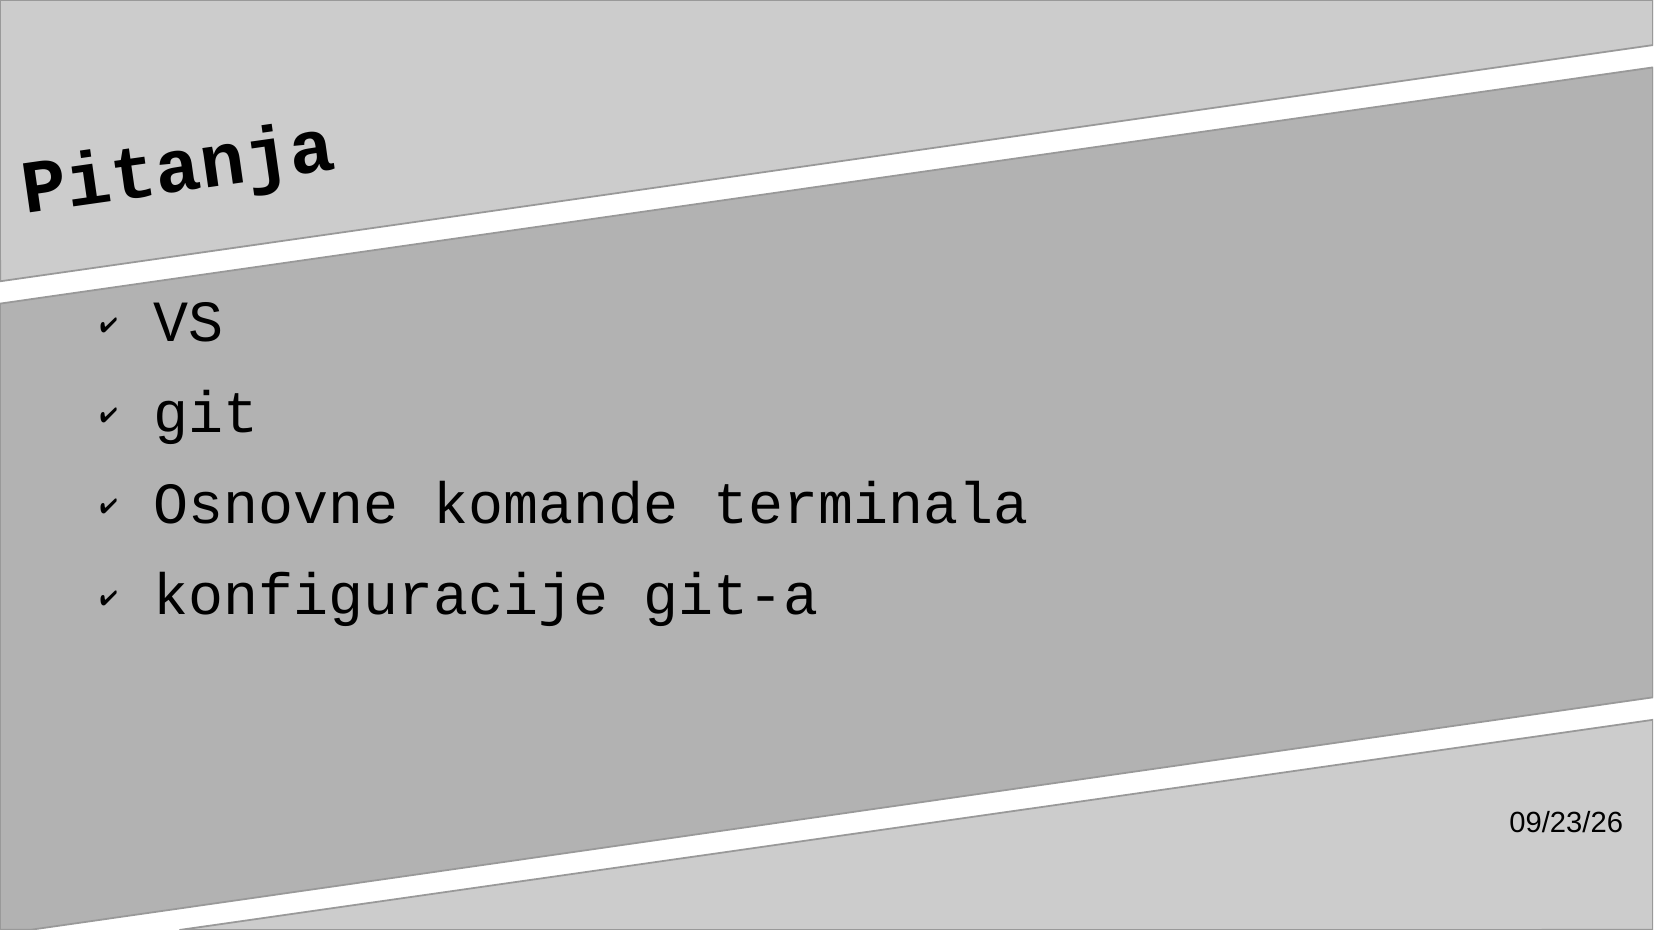

# Pitanja
VS
git
Osnovne komande terminala
konfiguracije git-a
36